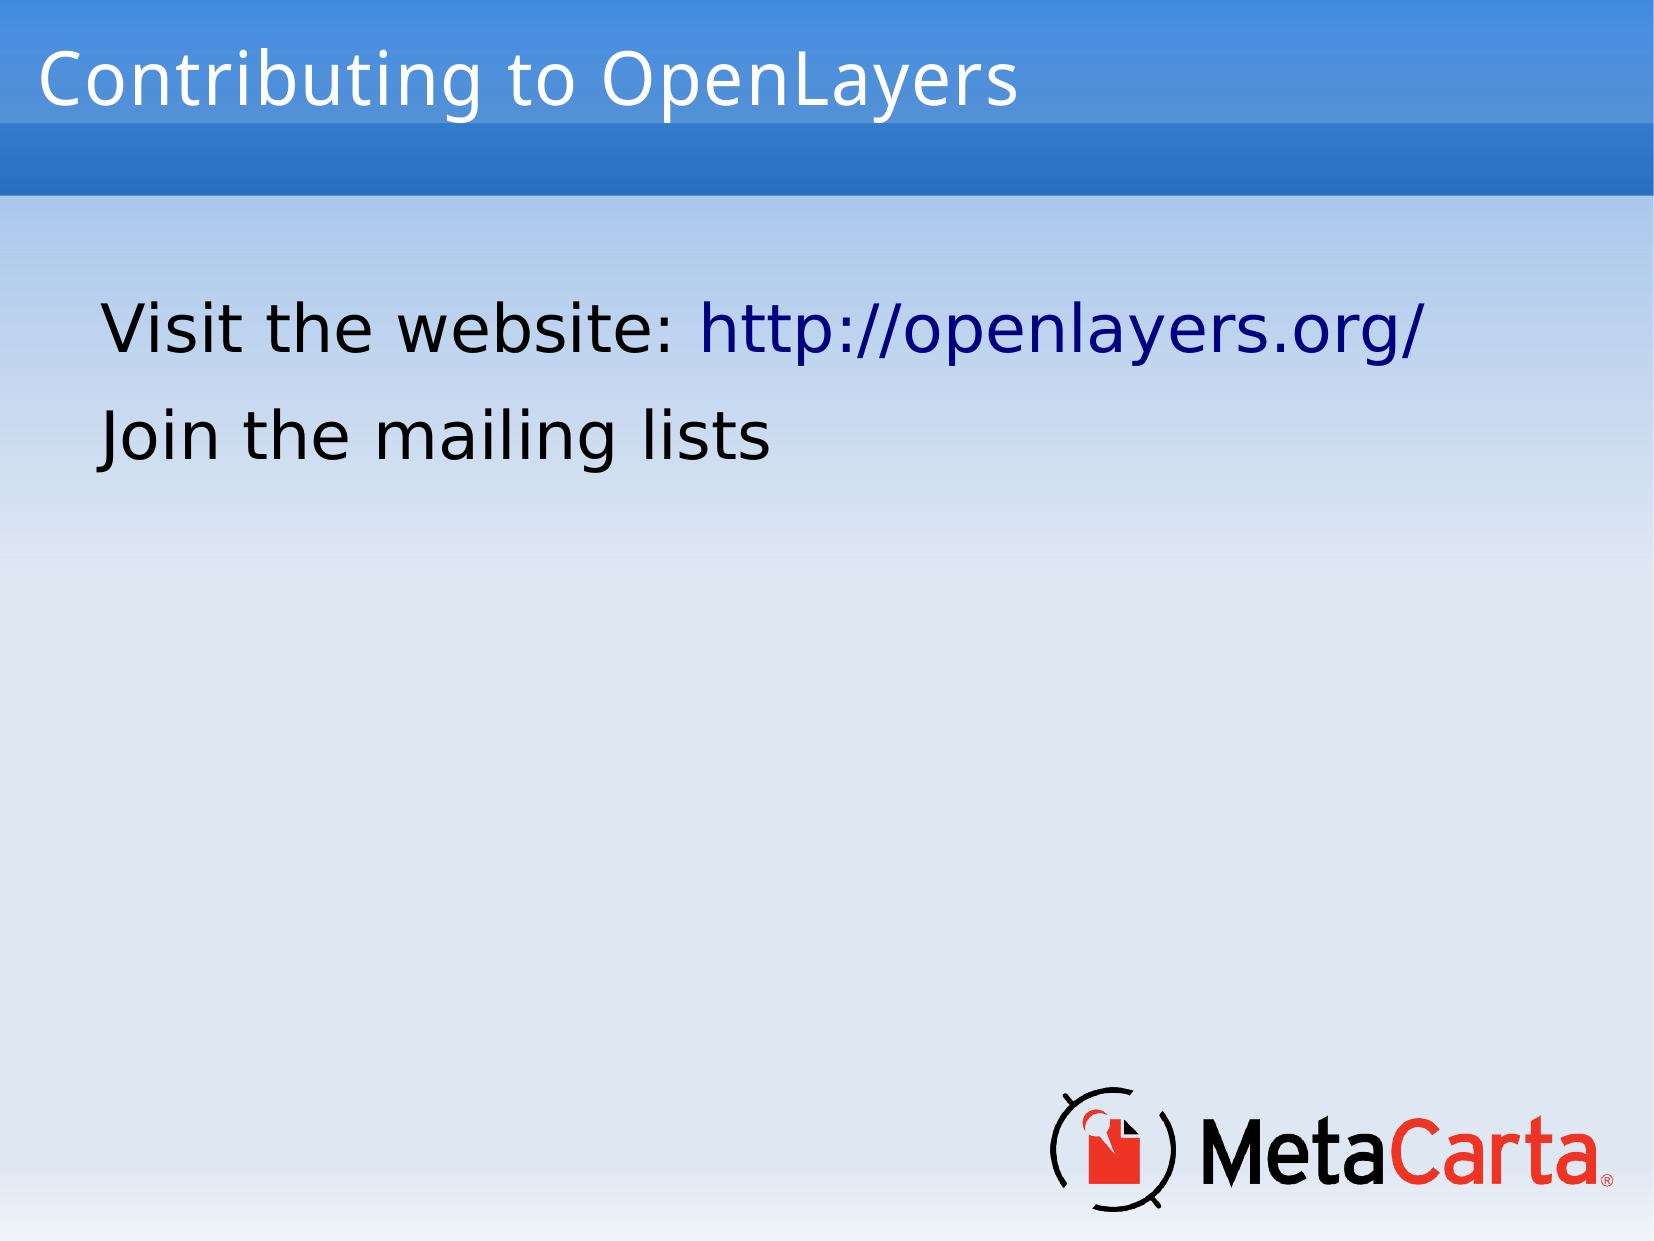

# Contributing to OpenLayers
Visit the website: http://openlayers.org/
Join the mailing lists